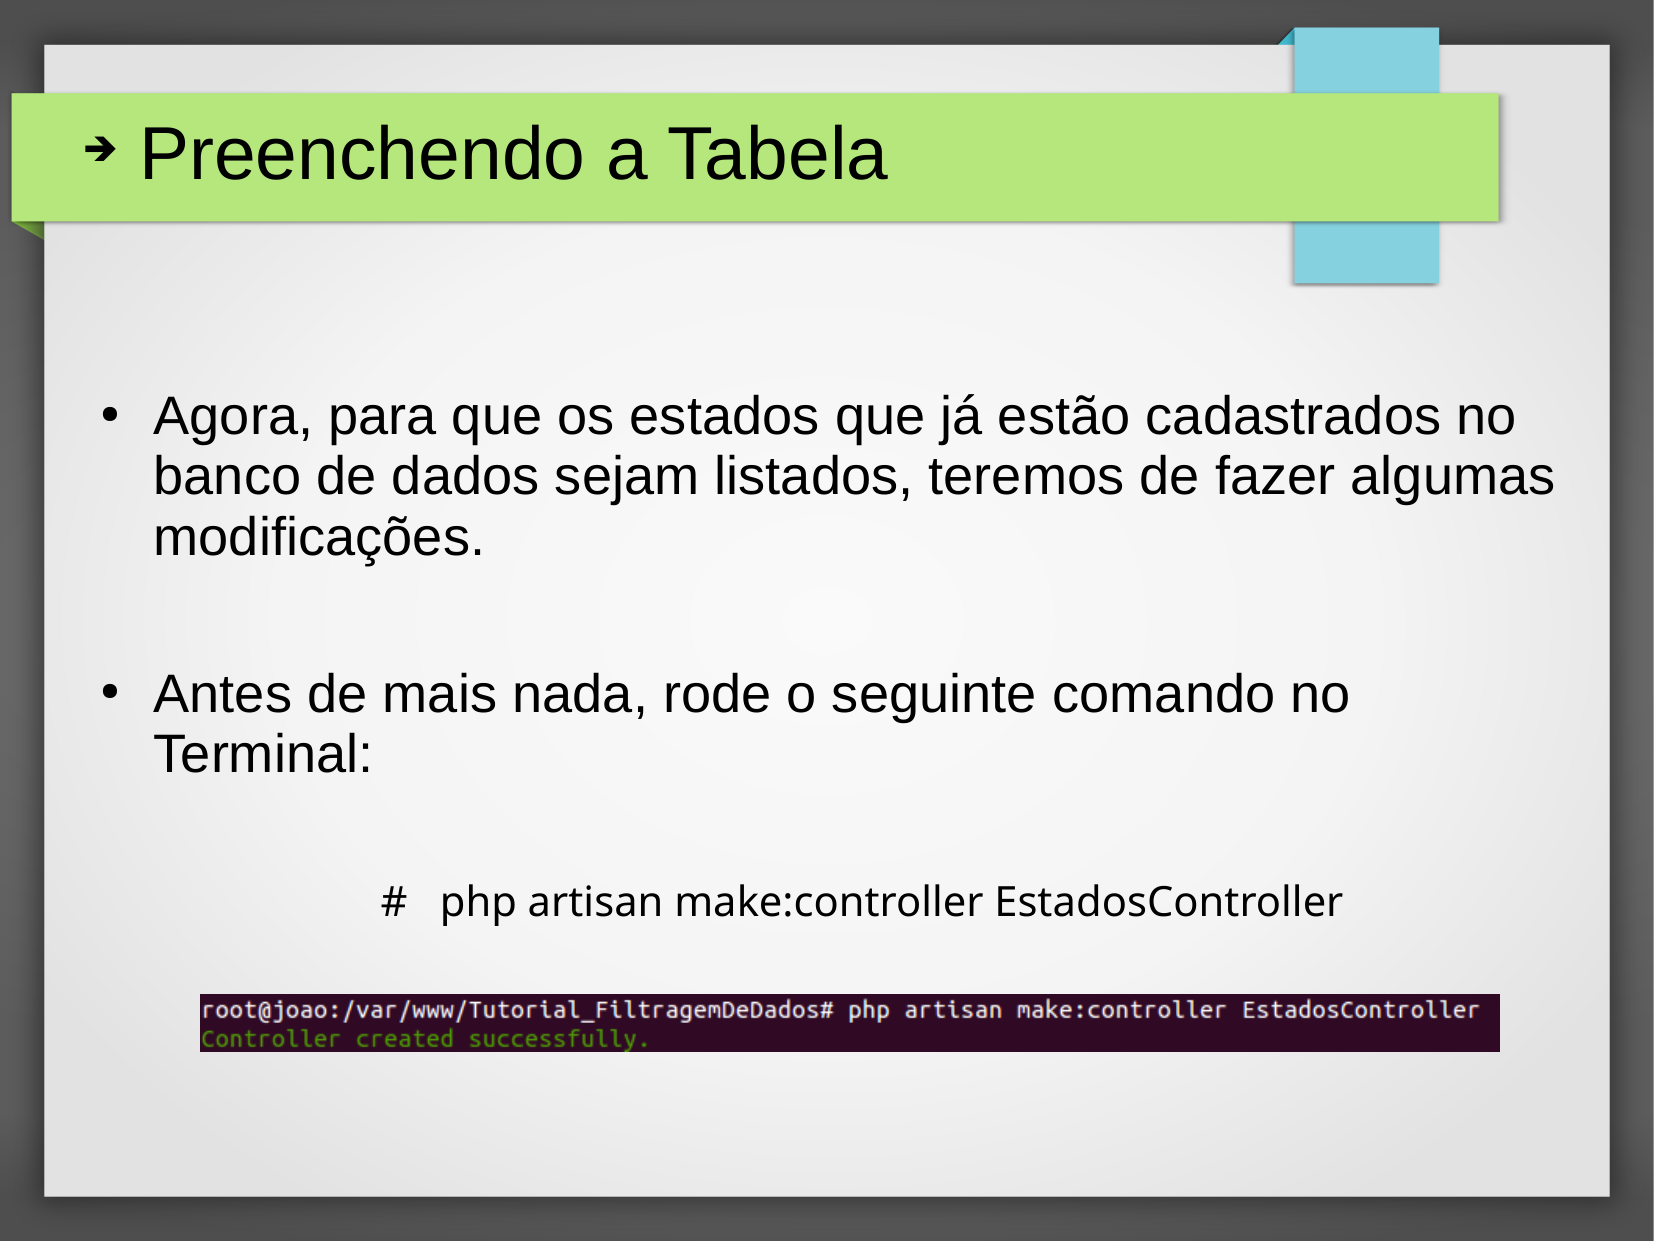

# Preenchendo a Tabela
Agora, para que os estados que já estão cadastrados no banco de dados sejam listados, teremos de fazer algumas modificações.
Antes de mais nada, rode o seguinte comando no Terminal:
# php artisan make:controller EstadosController